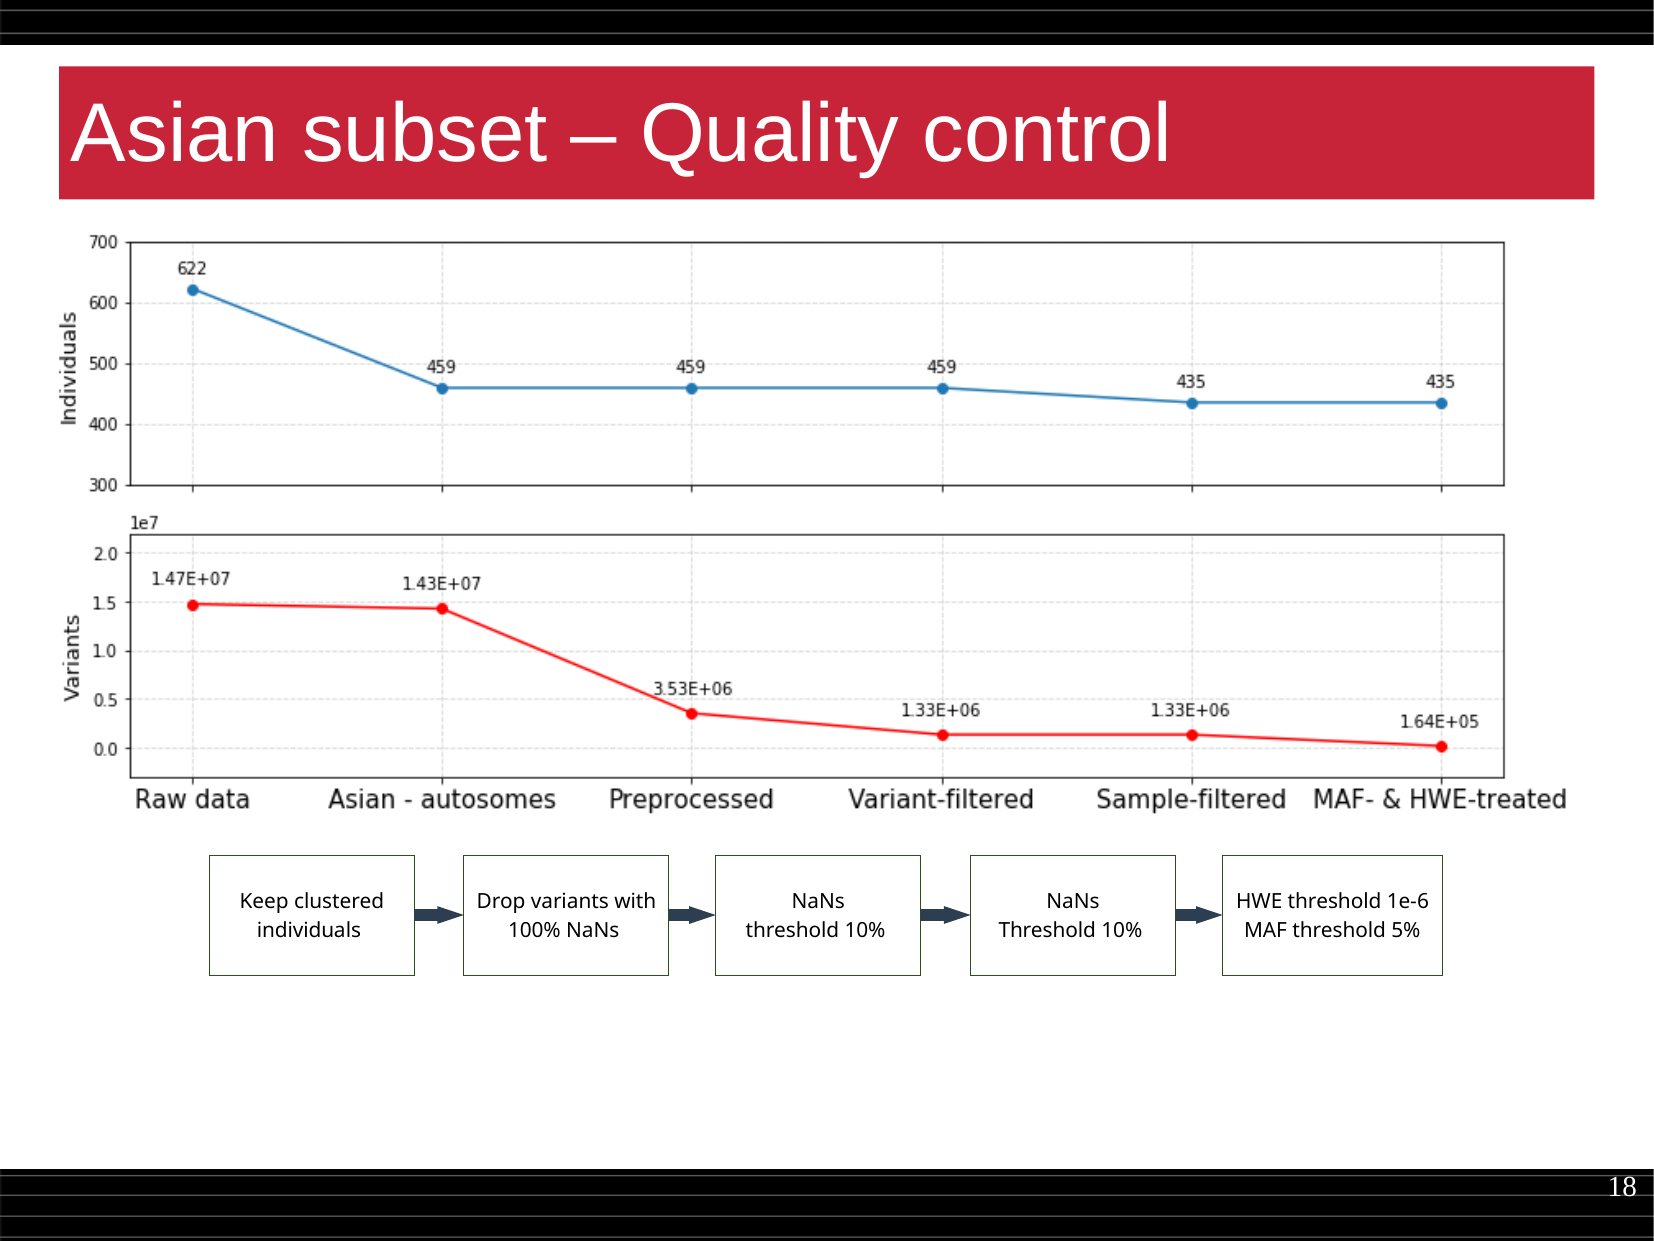

# Asian subset – Quality control
Keep clustered
individuals
Drop variants with
100% NaNs
NaNs
threshold 10%
NaNs
Threshold 10%
HWE threshold 1e-6
MAF threshold 5%
18